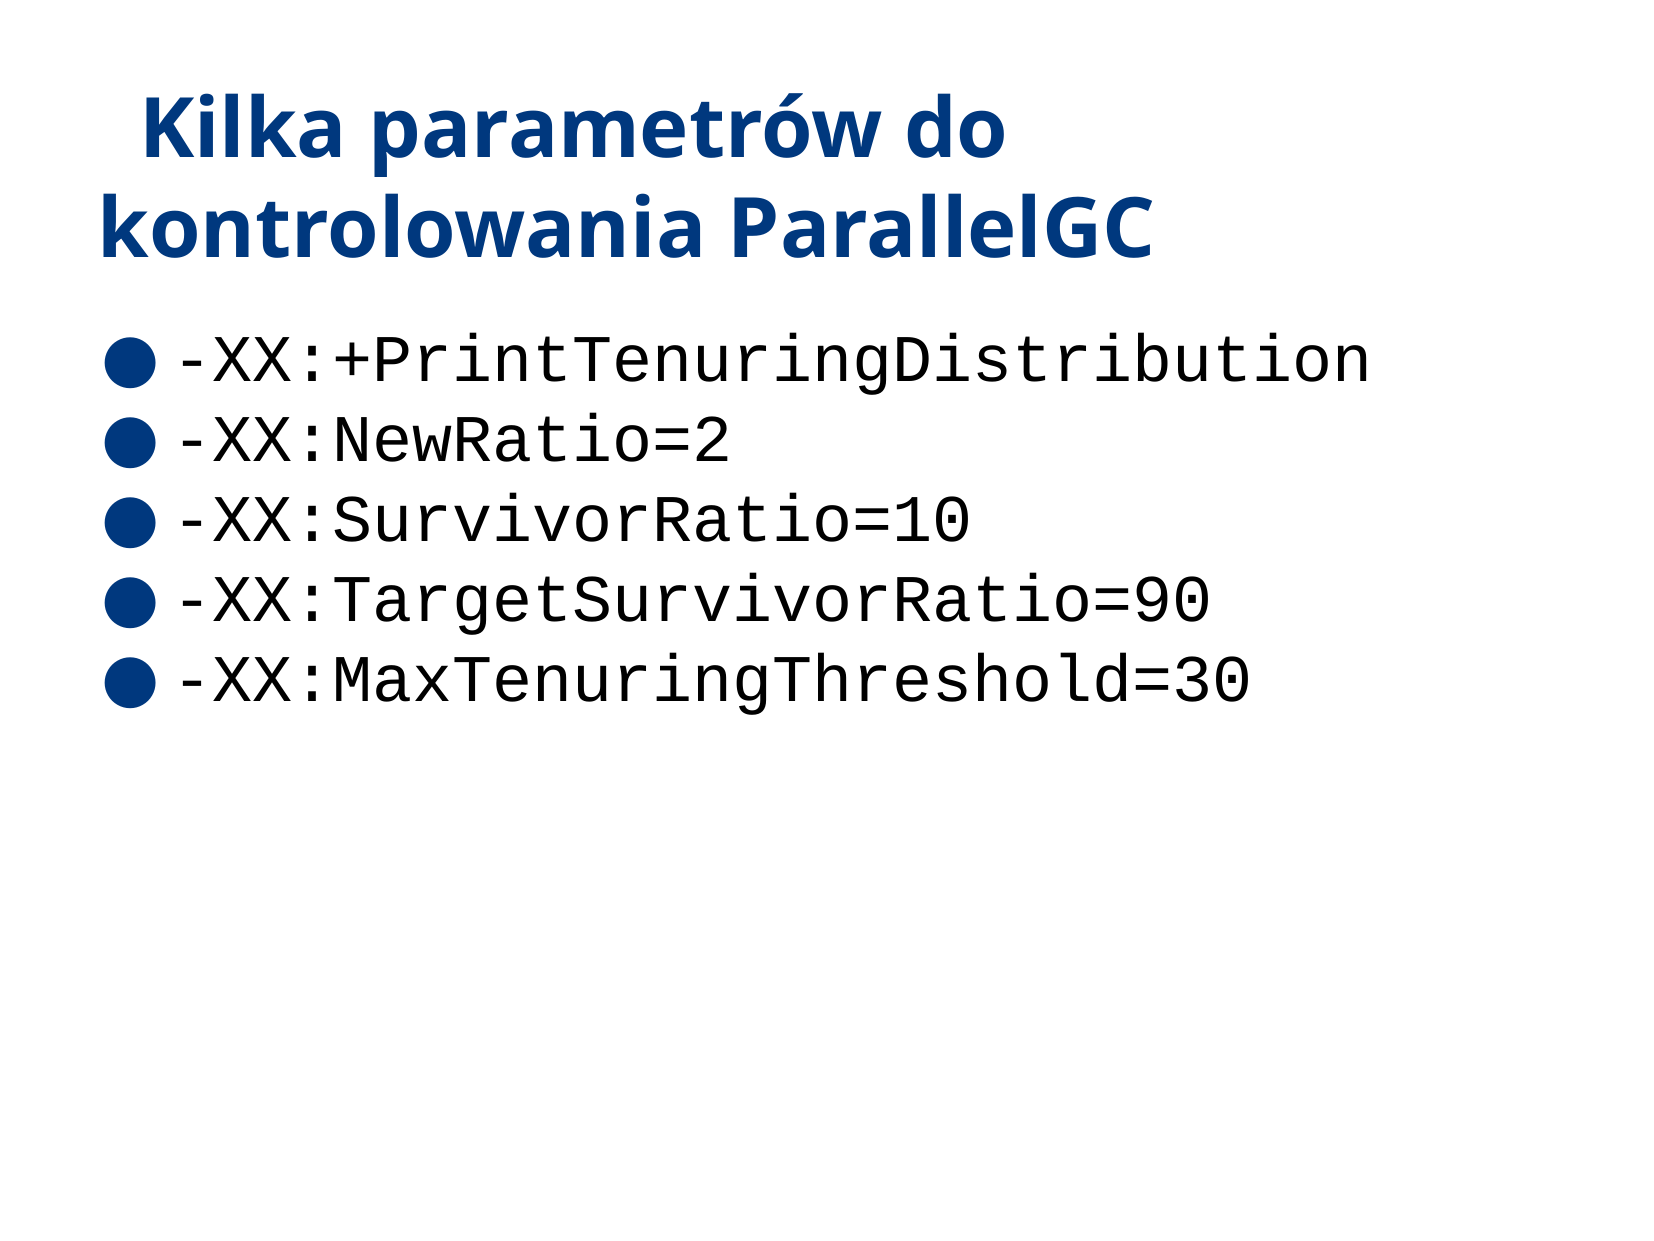

Kilka parametrów do kontrolowania ParallelGC
# -XX:+PrintTenuringDistribution
-XX:NewRatio=2
-XX:SurvivorRatio=10
-XX:TargetSurvivorRatio=90
-XX:MaxTenuringThreshold=30